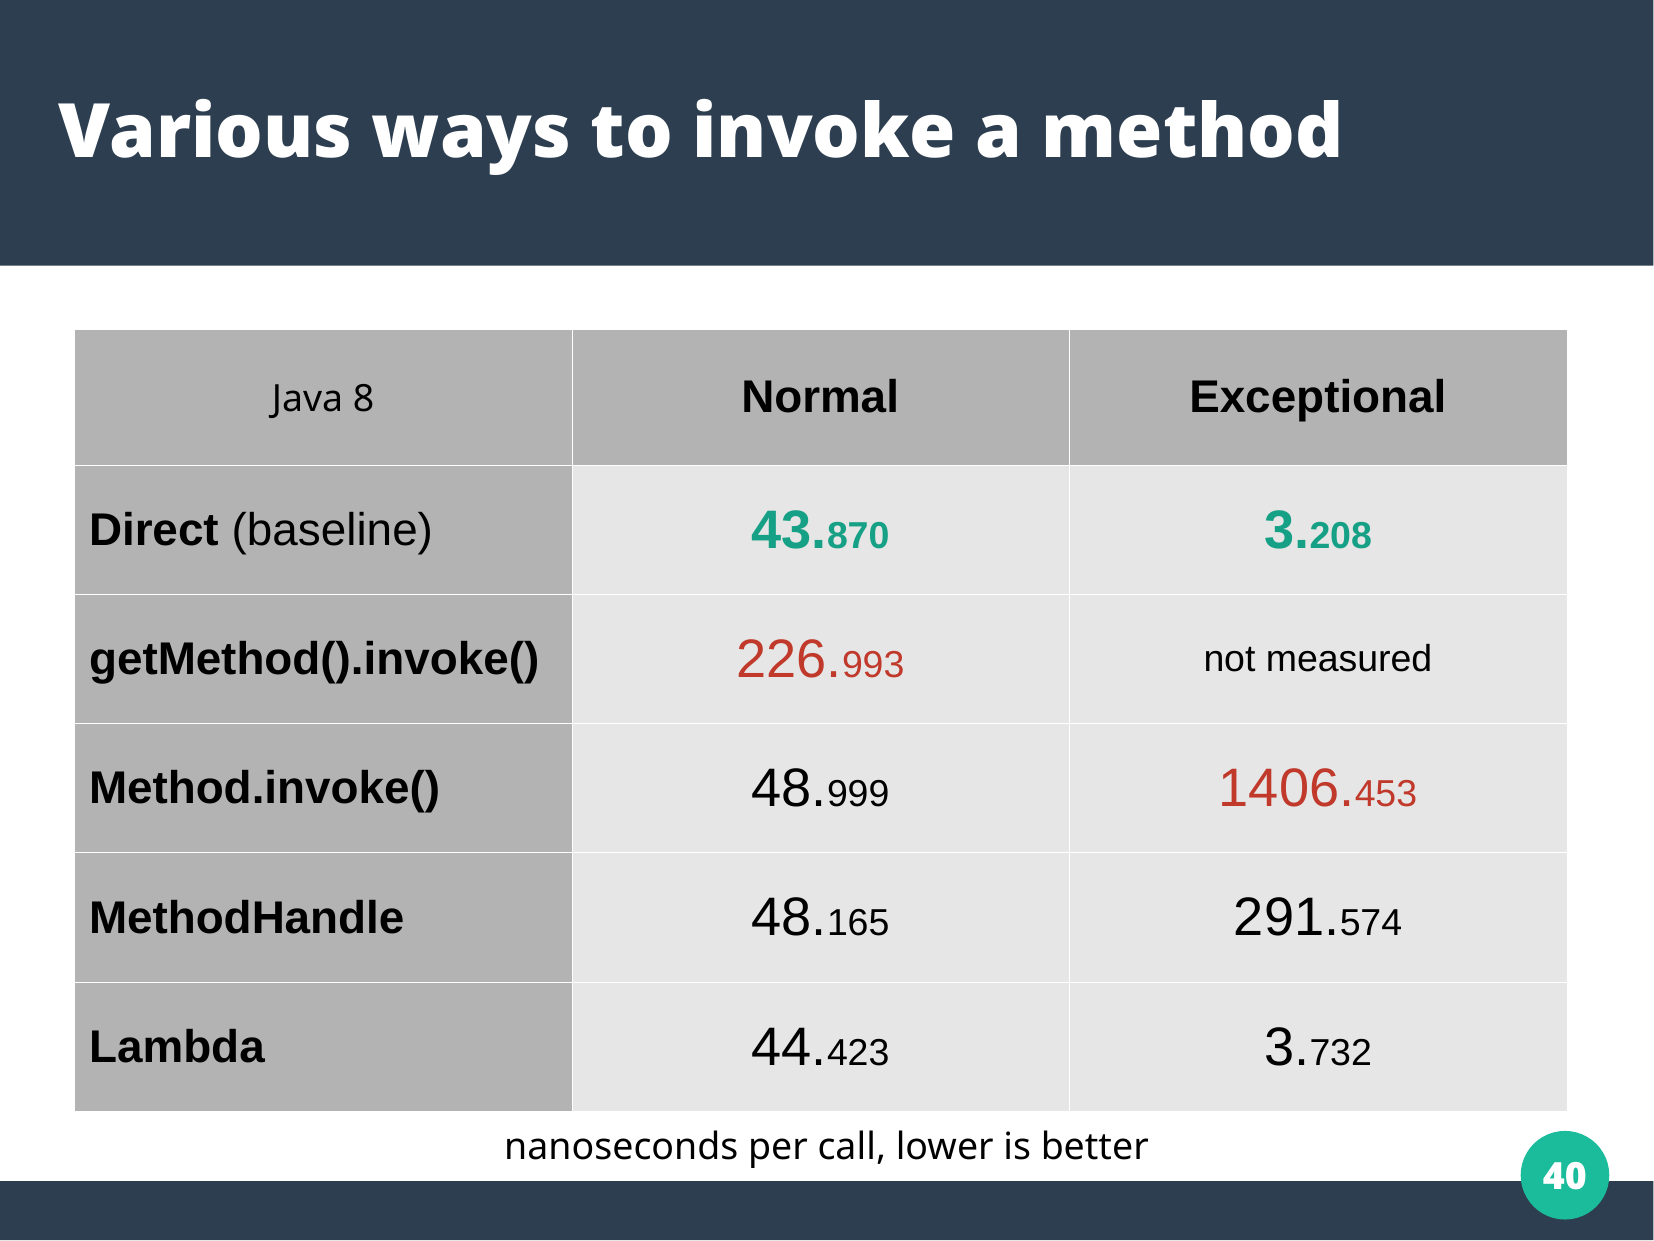

# Various ways to invoke a method
| Java 8 | Normal | Exceptional |
| --- | --- | --- |
| Direct (baseline) | 43.870 | 3.208 |
| getMethod().invoke() | 226.993 | not measured |
| Method.invoke() | 48.999 | 1406.453 |
| MethodHandle | 48.165 | 291.574 |
| Lambda | 44.423 | 3.732 |
nanoseconds per call, lower is better
40